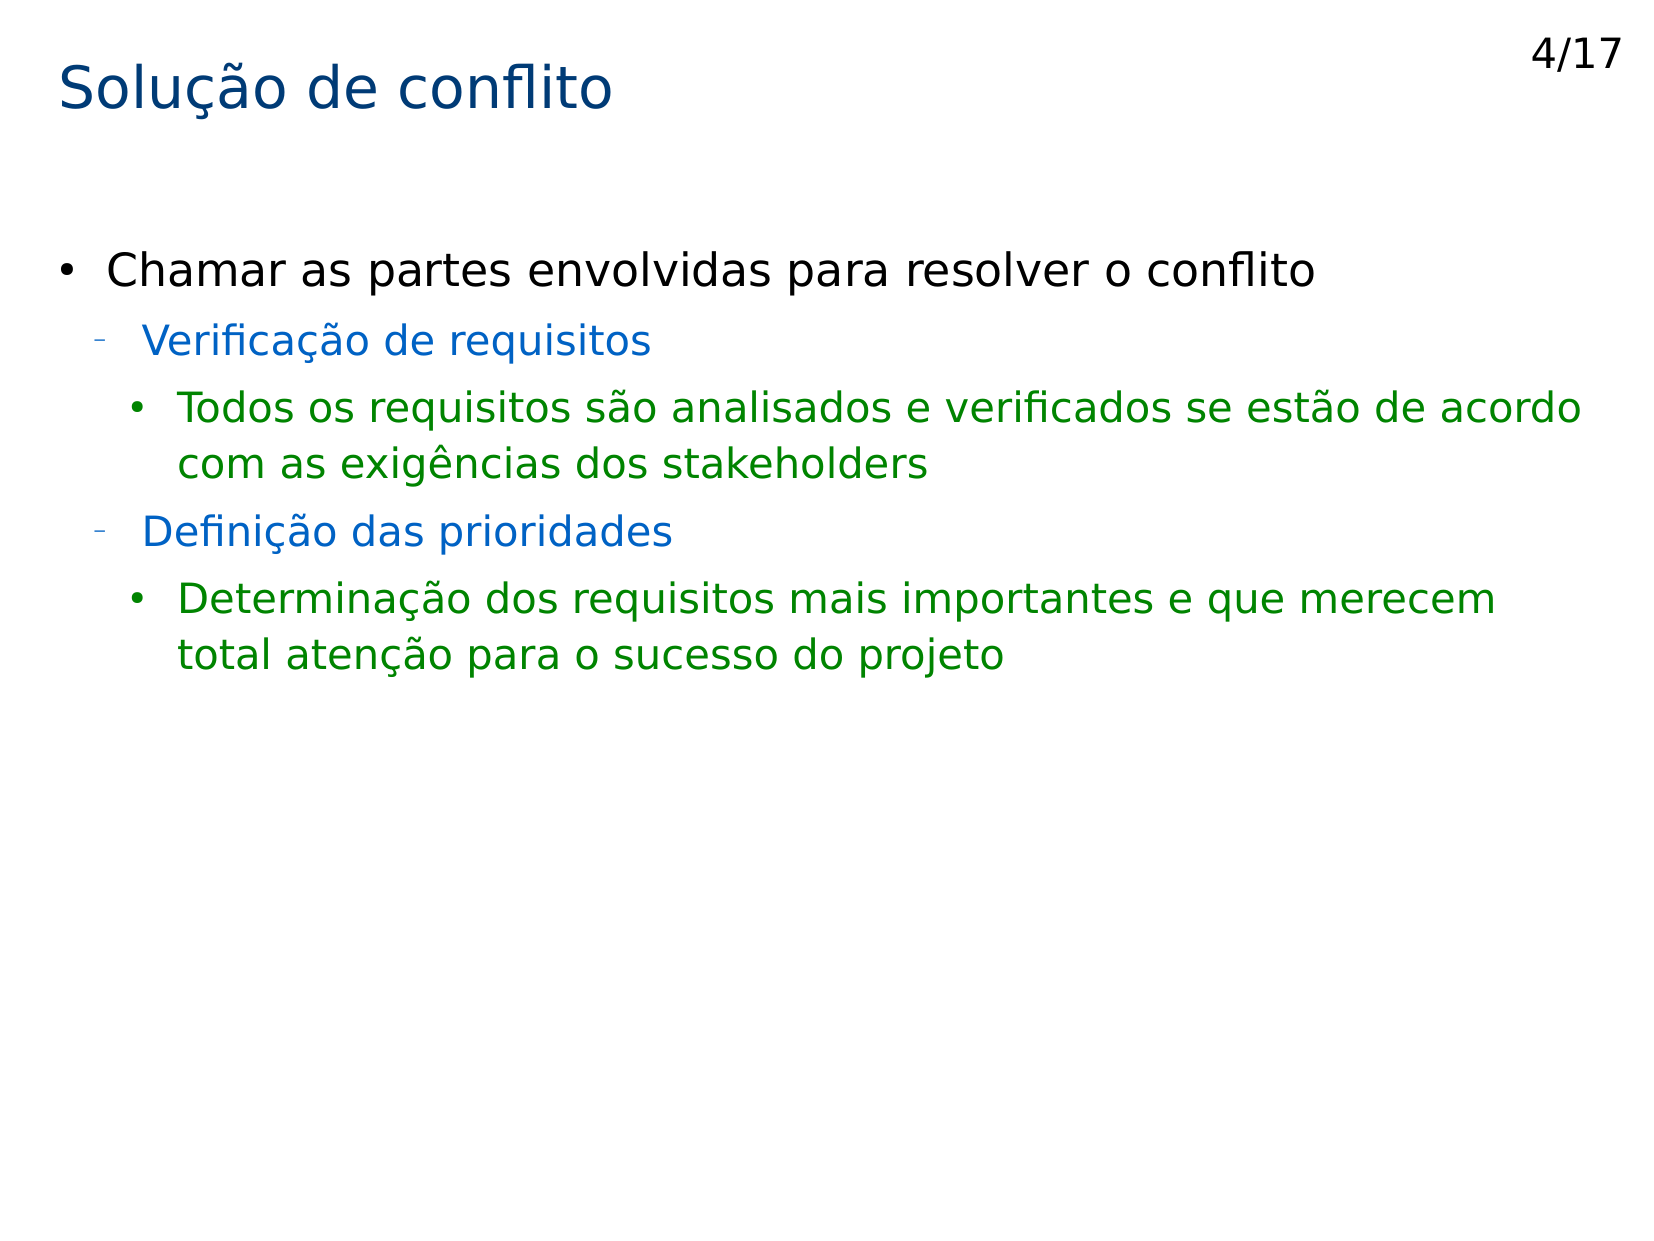

# Solução de conflito
4
Chamar as partes envolvidas para resolver o conflito
Verificação de requisitos
Todos os requisitos são analisados e verificados se estão de acordo com as exigências dos stakeholders
Definição das prioridades
Determinação dos requisitos mais importantes e que merecem total atenção para o sucesso do projeto